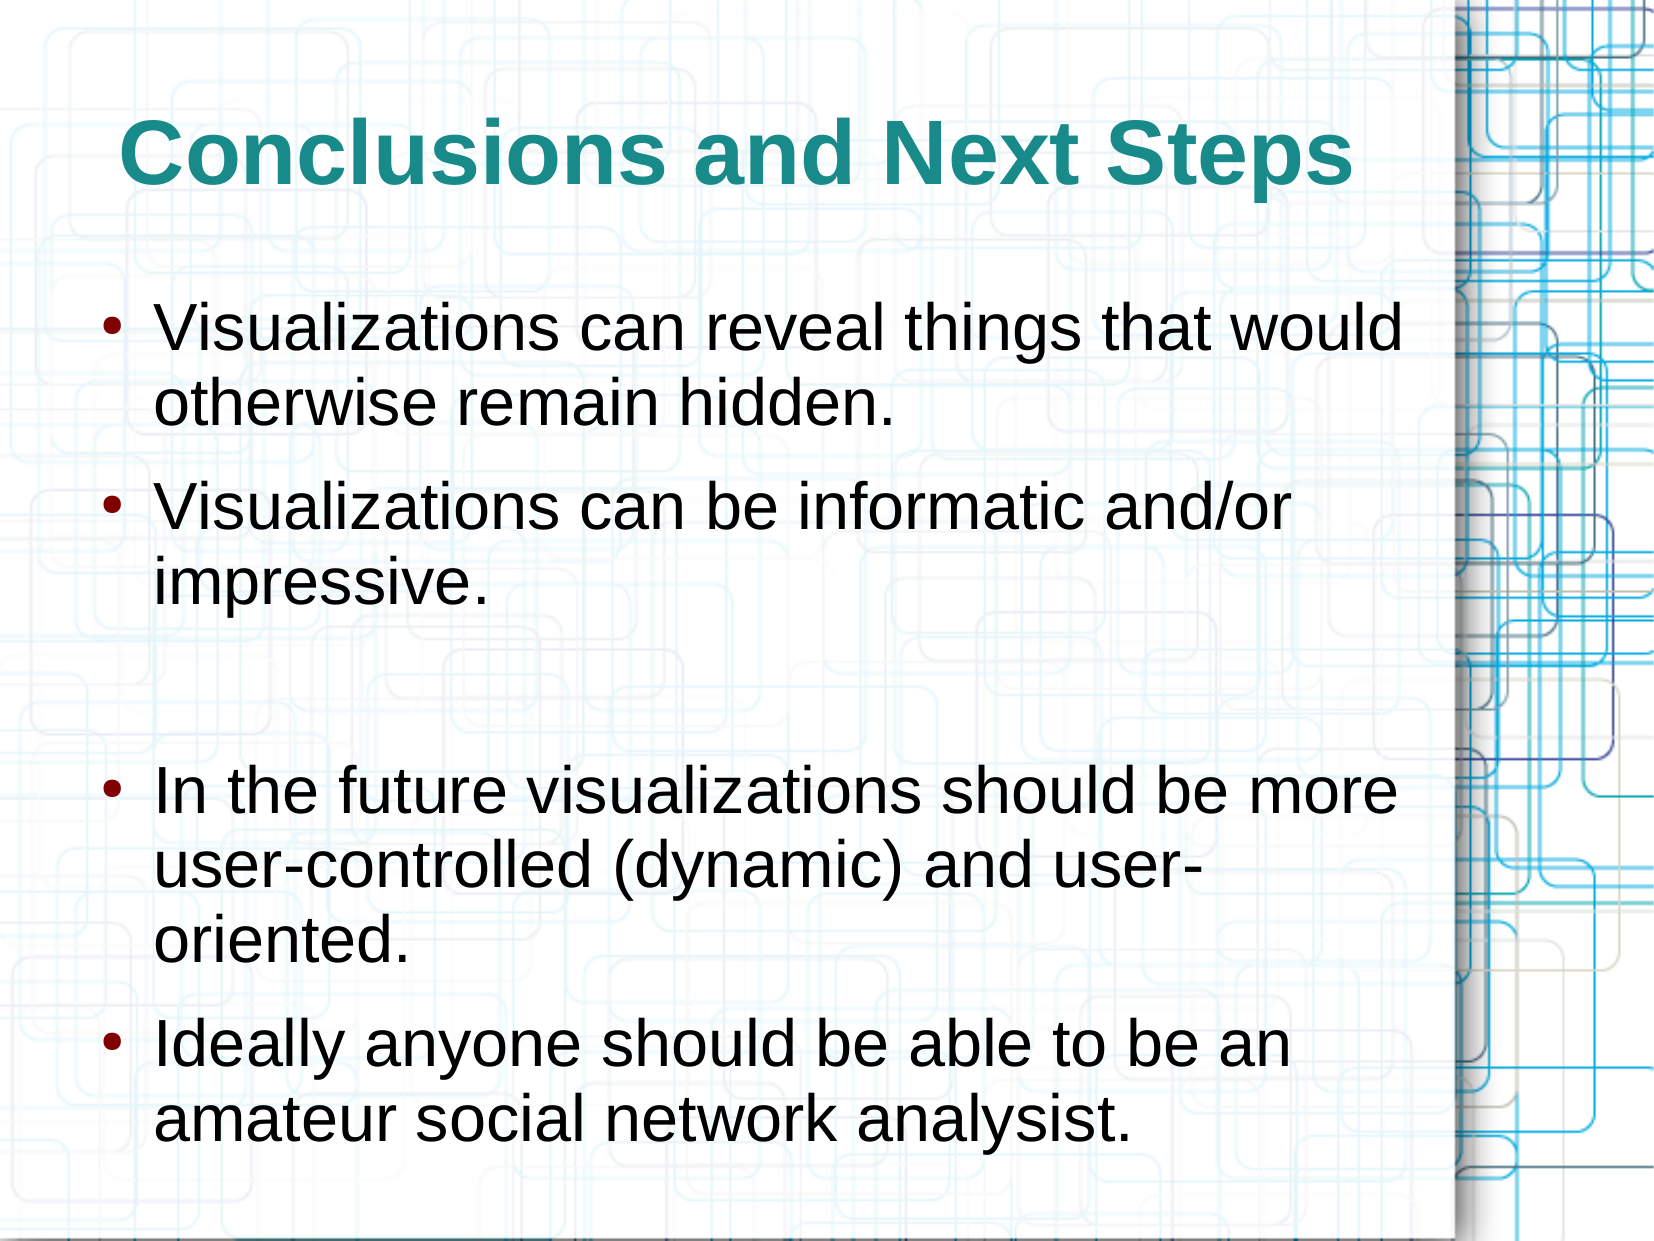

# Conclusions and Next Steps
Visualizations can reveal things that would otherwise remain hidden.
Visualizations can be informatic and/or impressive.
In the future visualizations should be more user-controlled (dynamic) and user-oriented.
Ideally anyone should be able to be an amateur social network analysist.